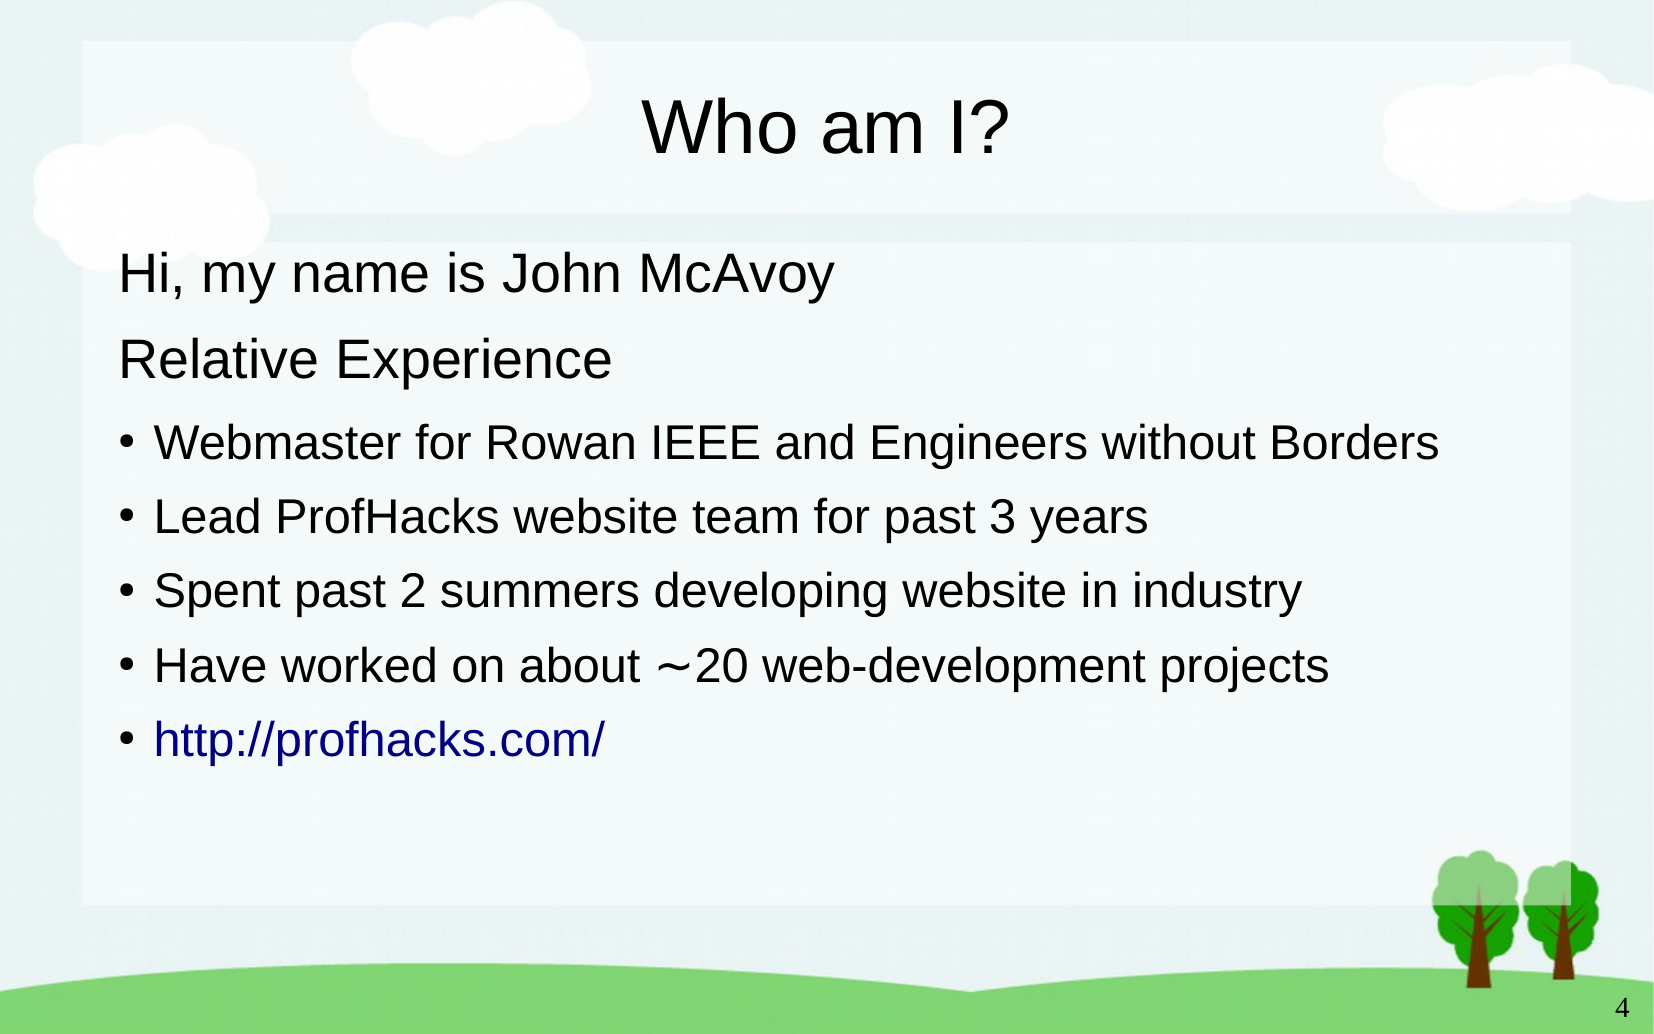

# Who am I?
Hi, my name is John McAvoy
Relative Experience
Webmaster for Rowan IEEE and Engineers without Borders
Lead ProfHacks website team for past 3 years
Spent past 2 summers developing website in industry
Have worked on about ∼20 web-development projects
http://profhacks.com/
4